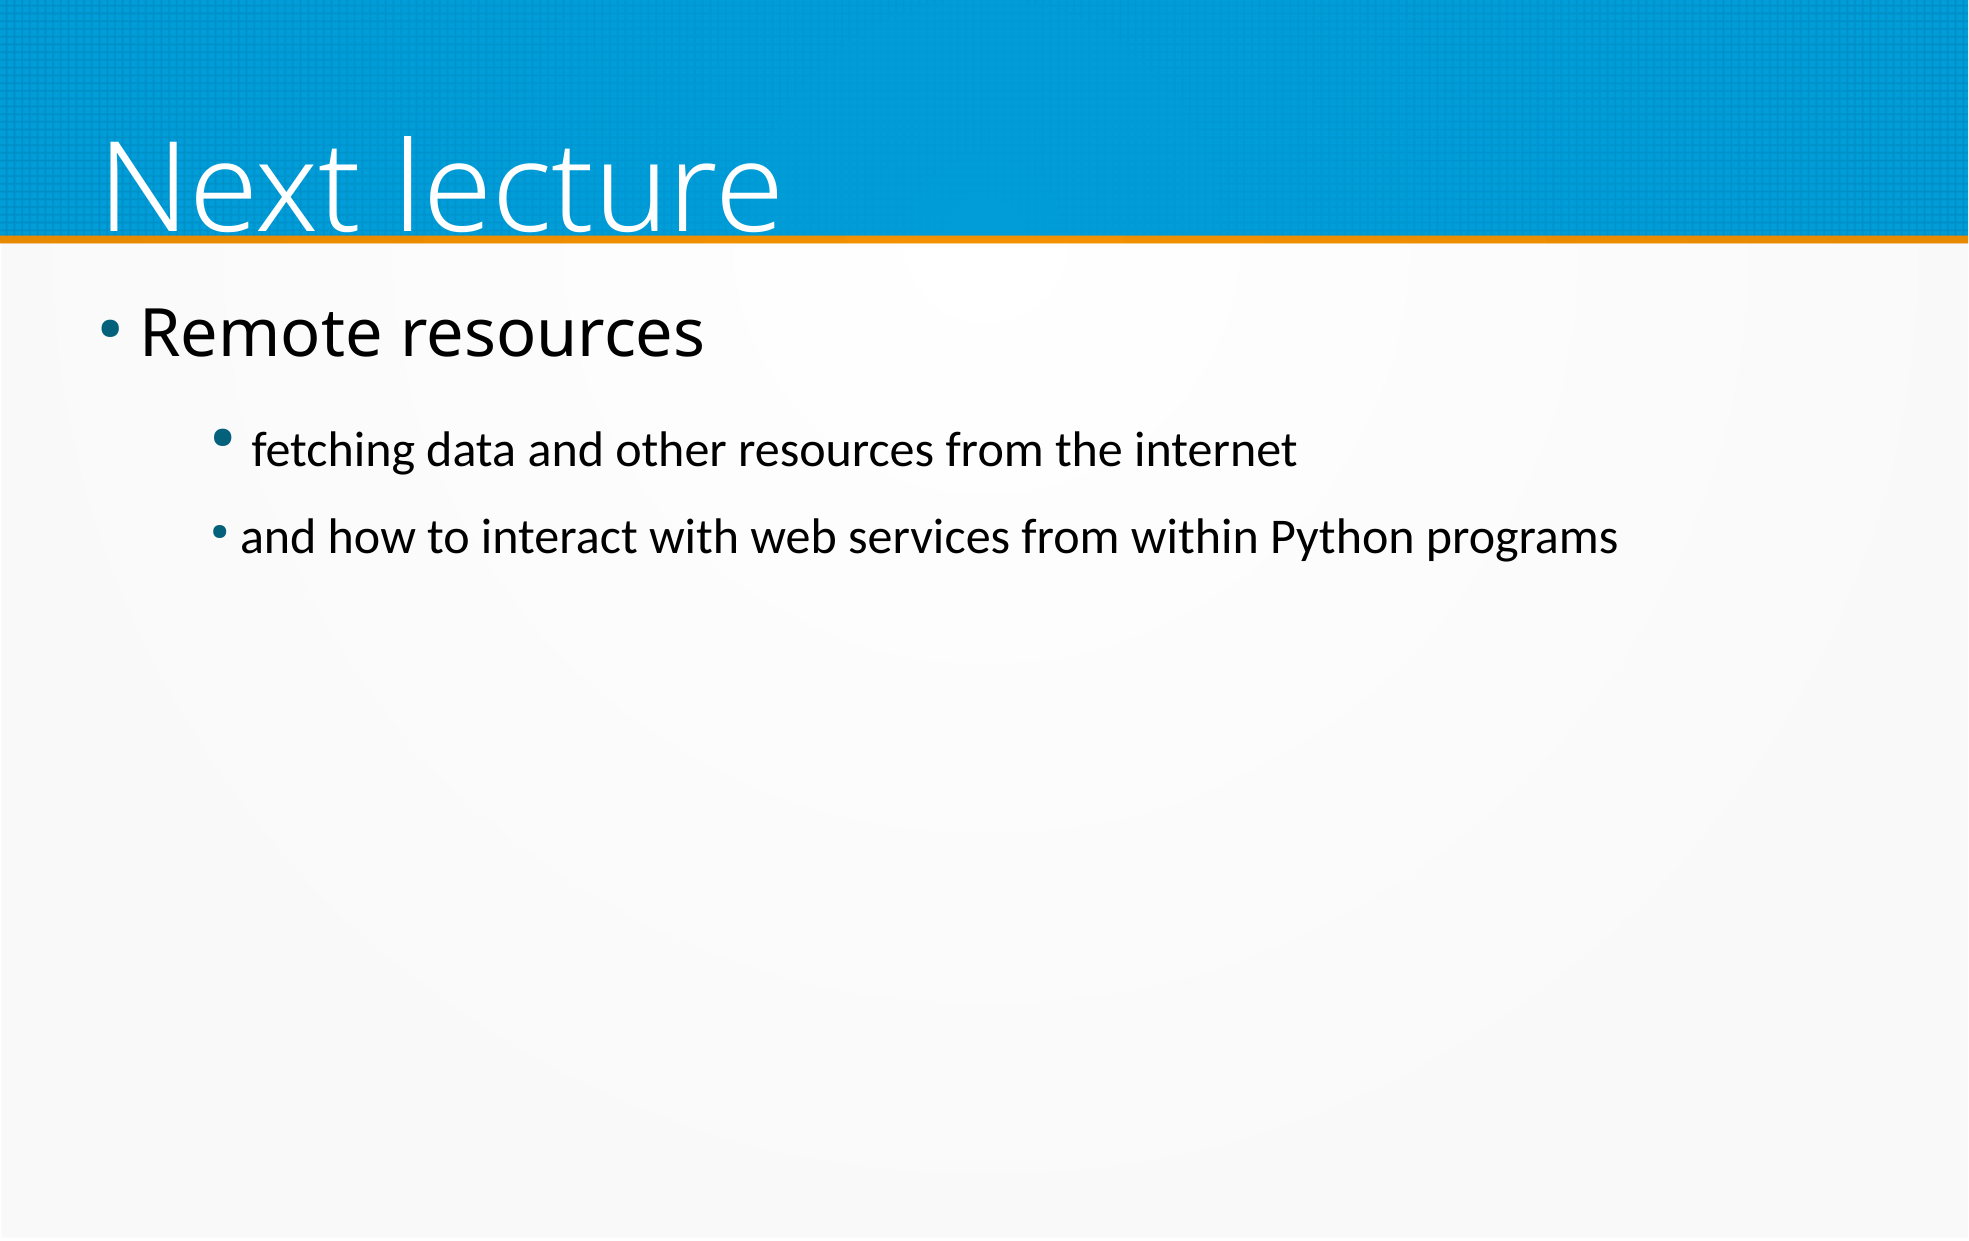

# Next lecture
 Remote resources
 fetching data and other resources from the internet
 and how to interact with web services from within Python programs